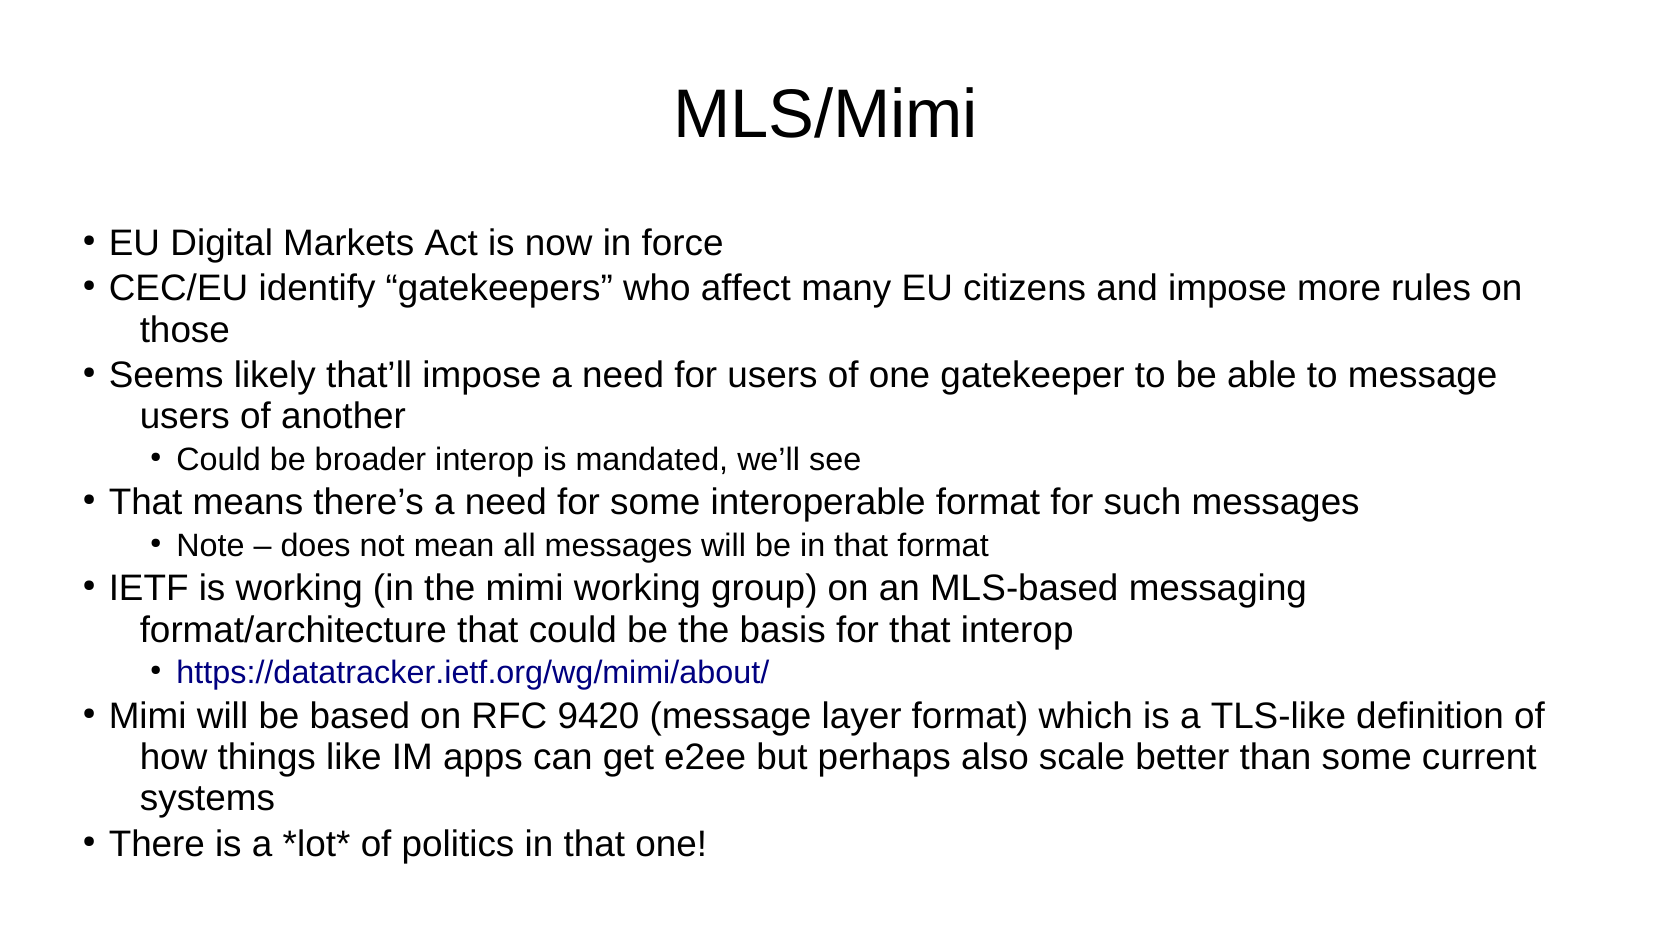

# MLS/Mimi
EU Digital Markets Act is now in force
CEC/EU identify “gatekeepers” who affect many EU citizens and impose more rules on those
Seems likely that’ll impose a need for users of one gatekeeper to be able to message users of another
Could be broader interop is mandated, we’ll see
That means there’s a need for some interoperable format for such messages
Note – does not mean all messages will be in that format
IETF is working (in the mimi working group) on an MLS-based messaging format/architecture that could be the basis for that interop
https://datatracker.ietf.org/wg/mimi/about/
Mimi will be based on RFC 9420 (message layer format) which is a TLS-like definition of how things like IM apps can get e2ee but perhaps also scale better than some current systems
There is a *lot* of politics in that one!